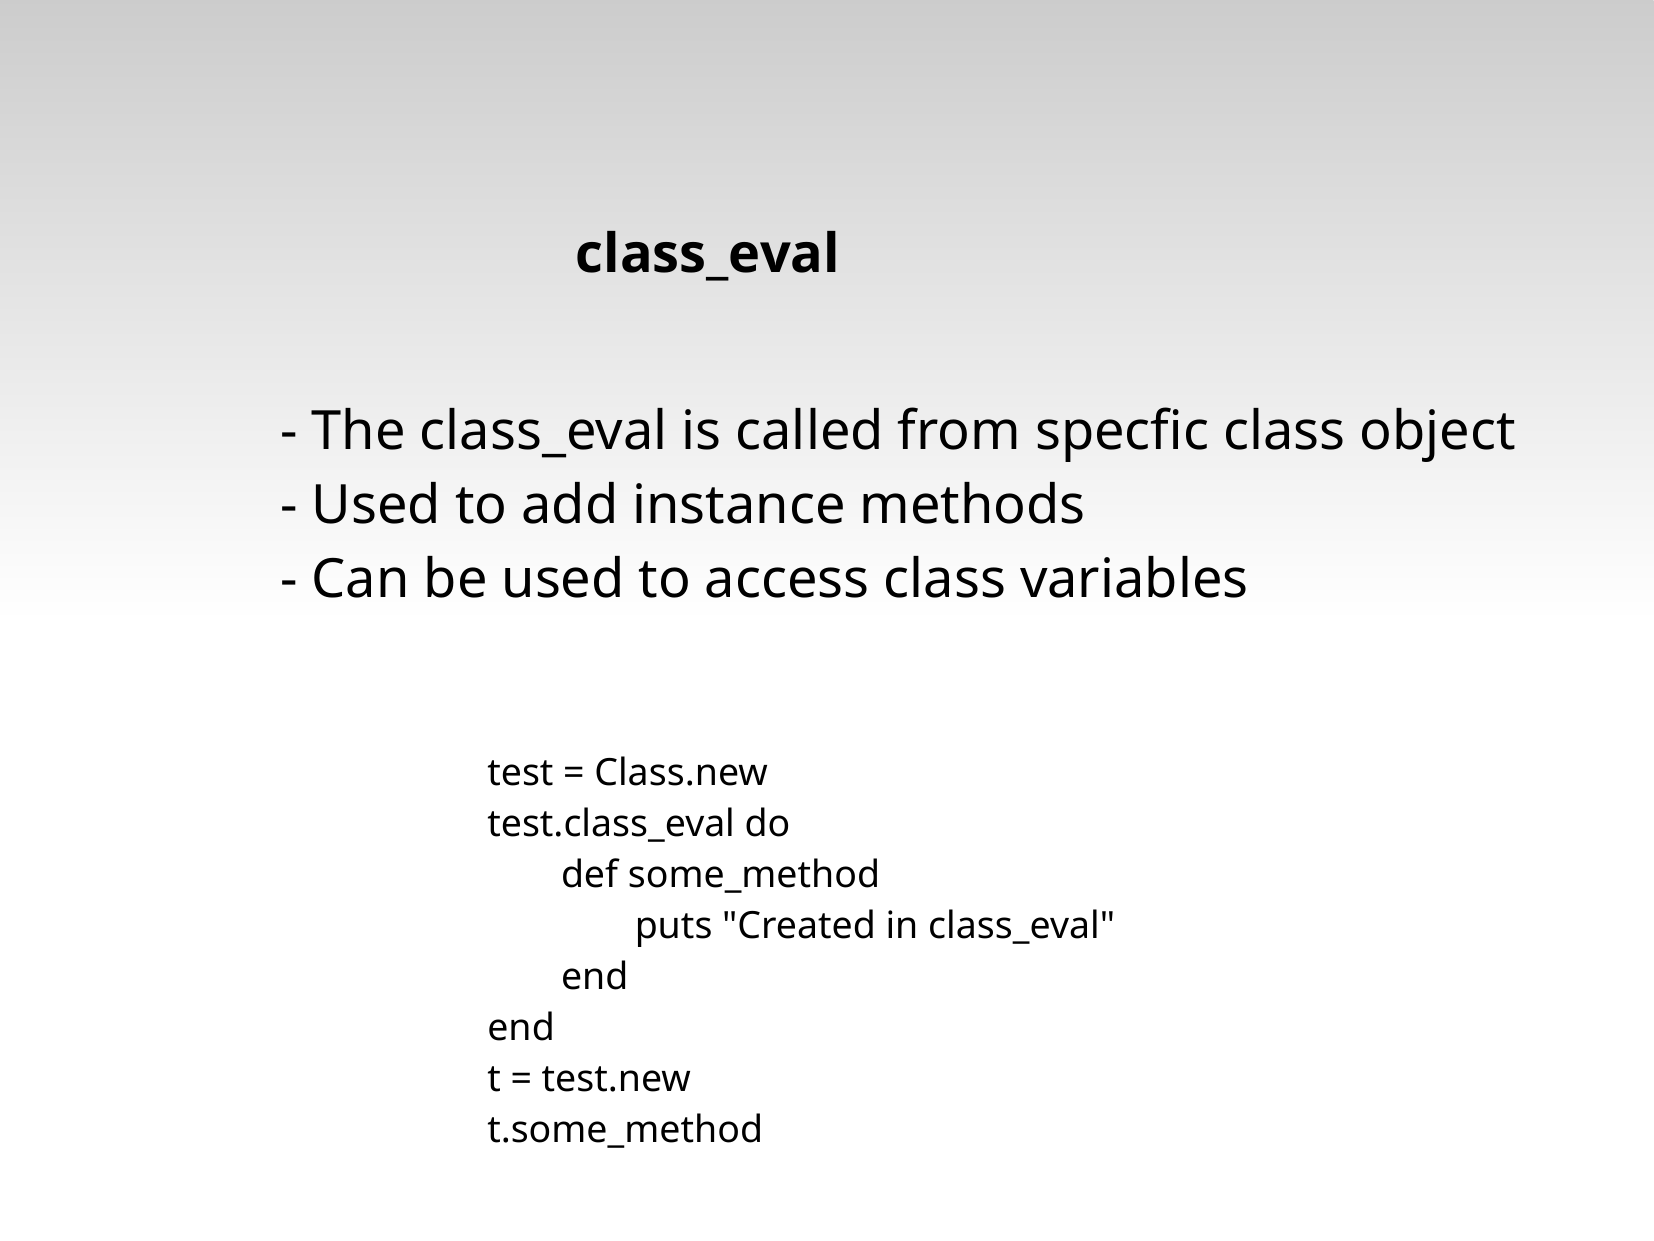

class_eval
- The class_eval is called from specfic class object
- Used to add instance methods
- Can be used to access class variables
test = Class.new
test.class_eval do
	def some_method
		puts "Created in class_eval"
	end
end
t = test.new
t.some_method